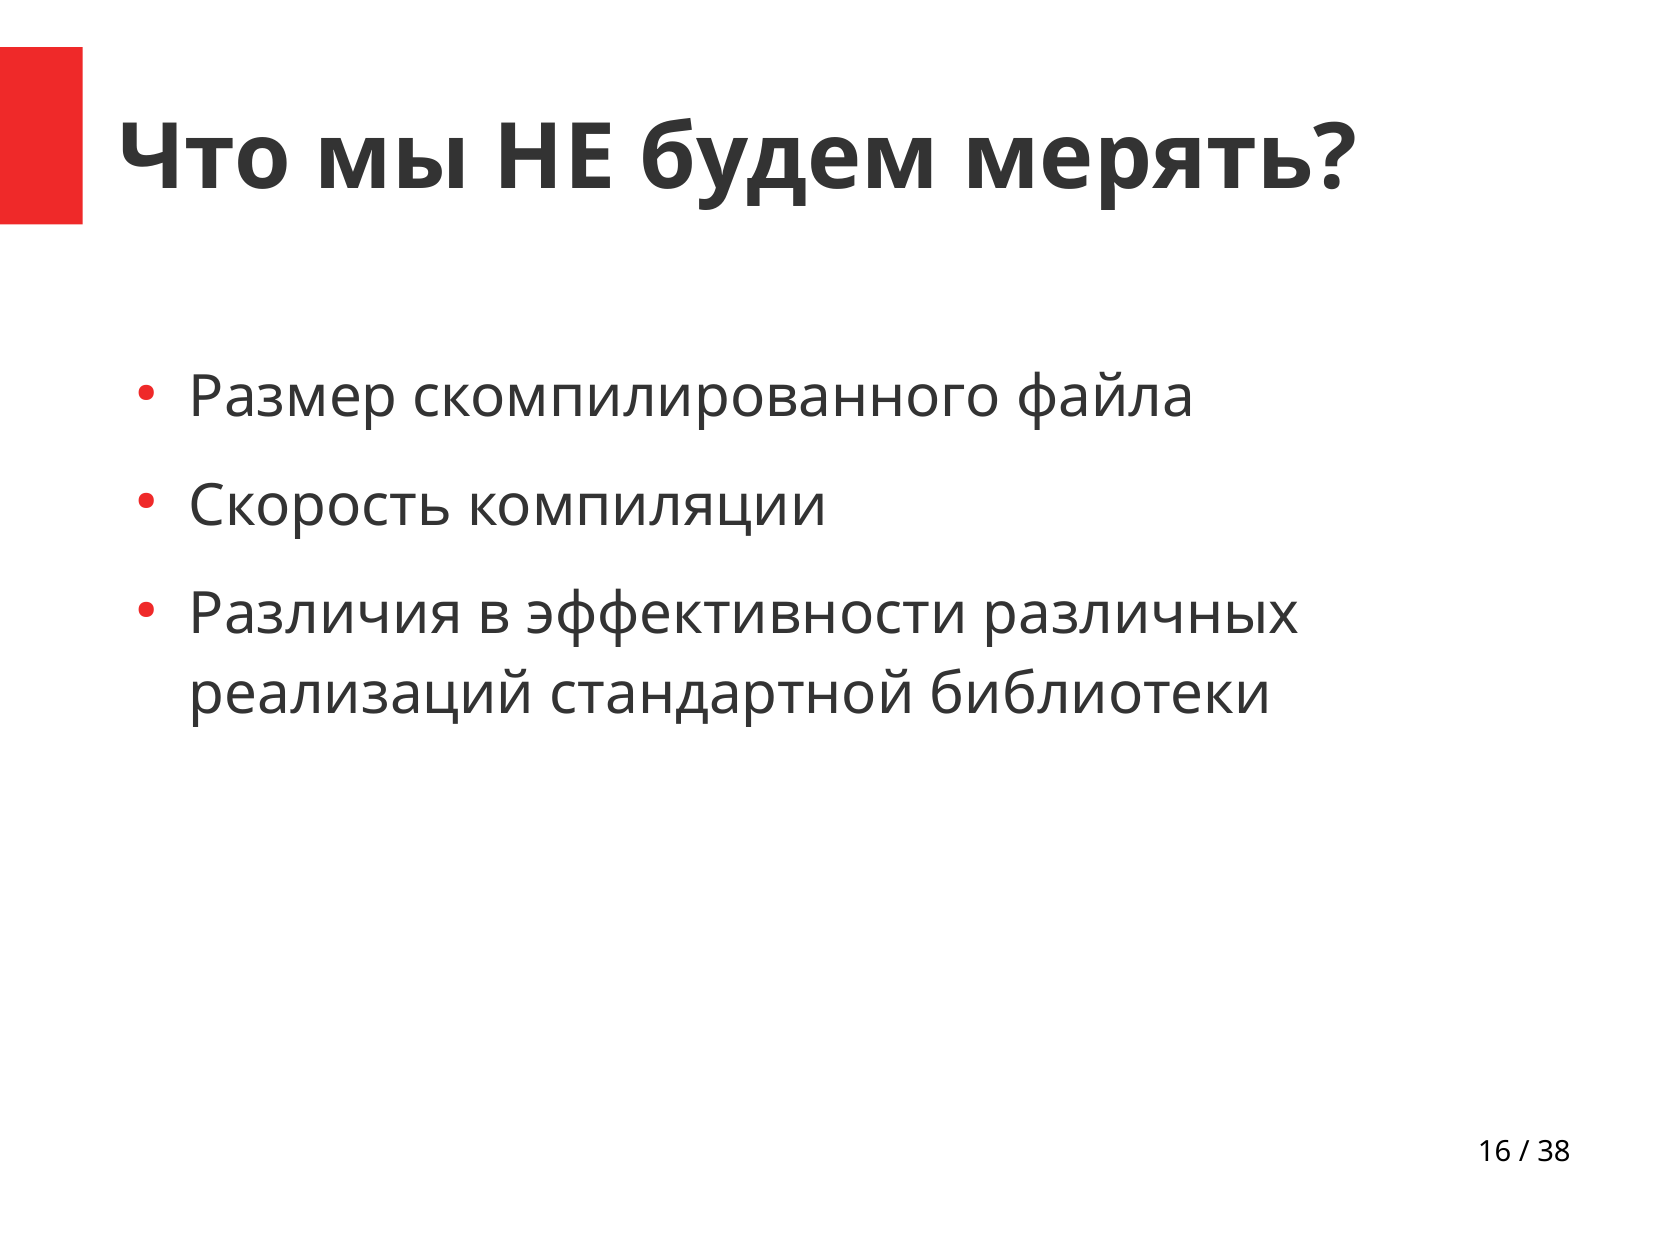

# Что мы НЕ будем мерять?
Размер скомпилированного файла
Скорость компиляции
Различия в эффективности различных реализаций стандартной библиотеки
16